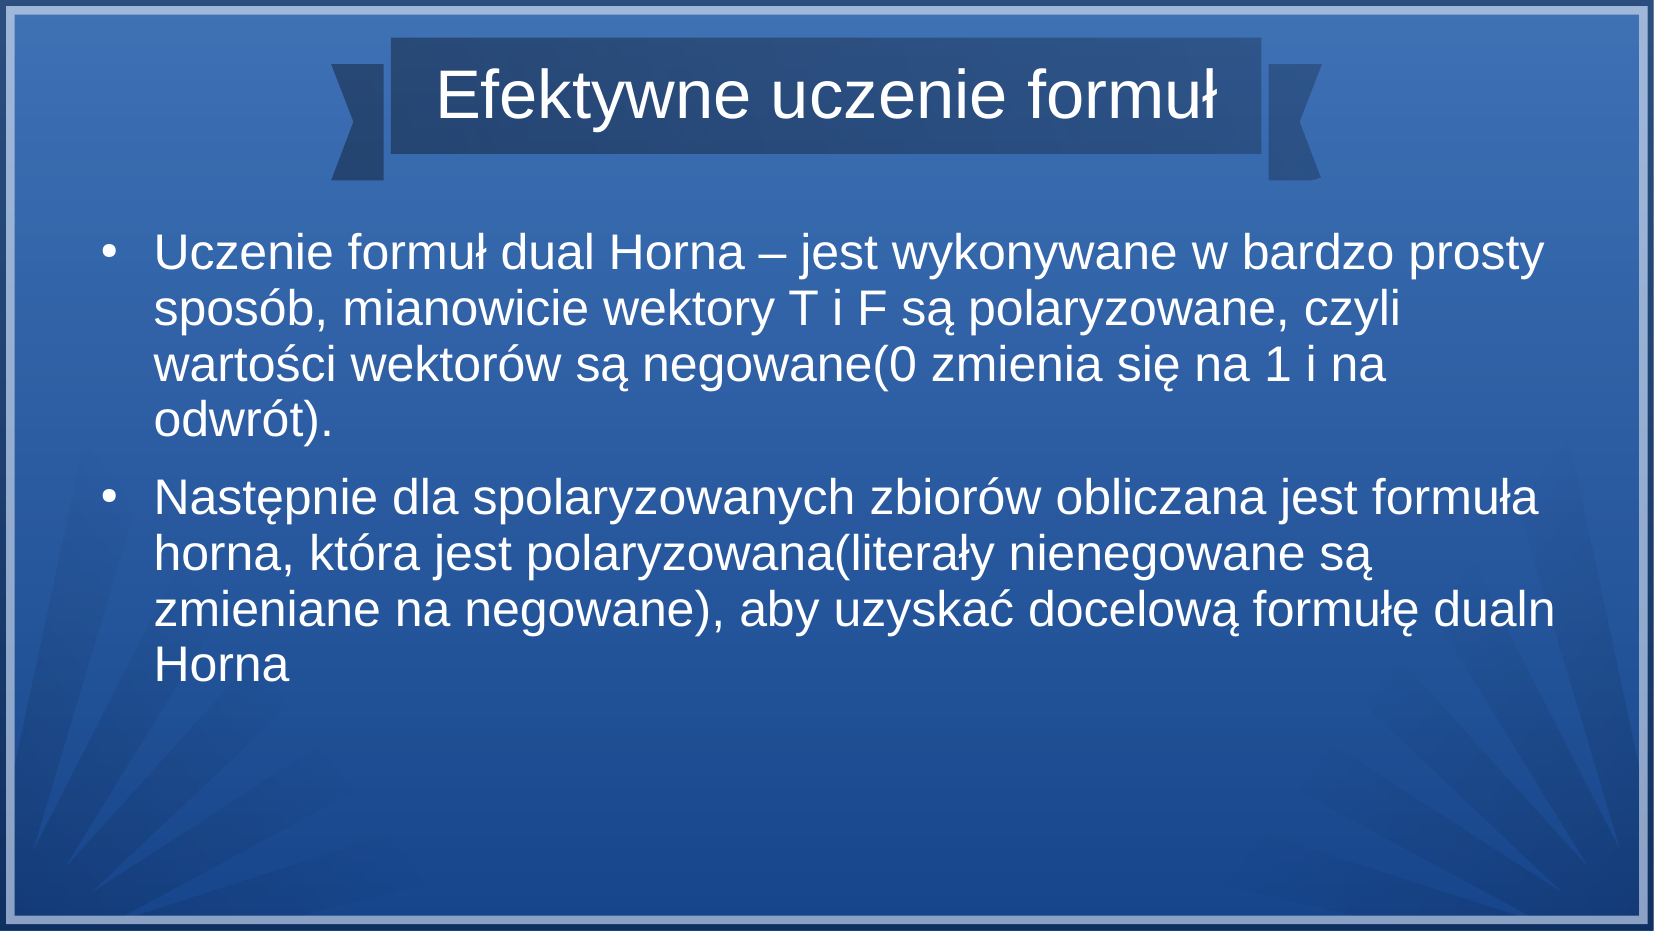

# Efektywne uczenie formuł
Uczenie formuł dual Horna – jest wykonywane w bardzo prosty sposób, mianowicie wektory T i F są polaryzowane, czyli wartości wektorów są negowane(0 zmienia się na 1 i na odwrót).
Następnie dla spolaryzowanych zbiorów obliczana jest formuła horna, która jest polaryzowana(literały nienegowane są zmieniane na negowane), aby uzyskać docelową formułę dualn Horna